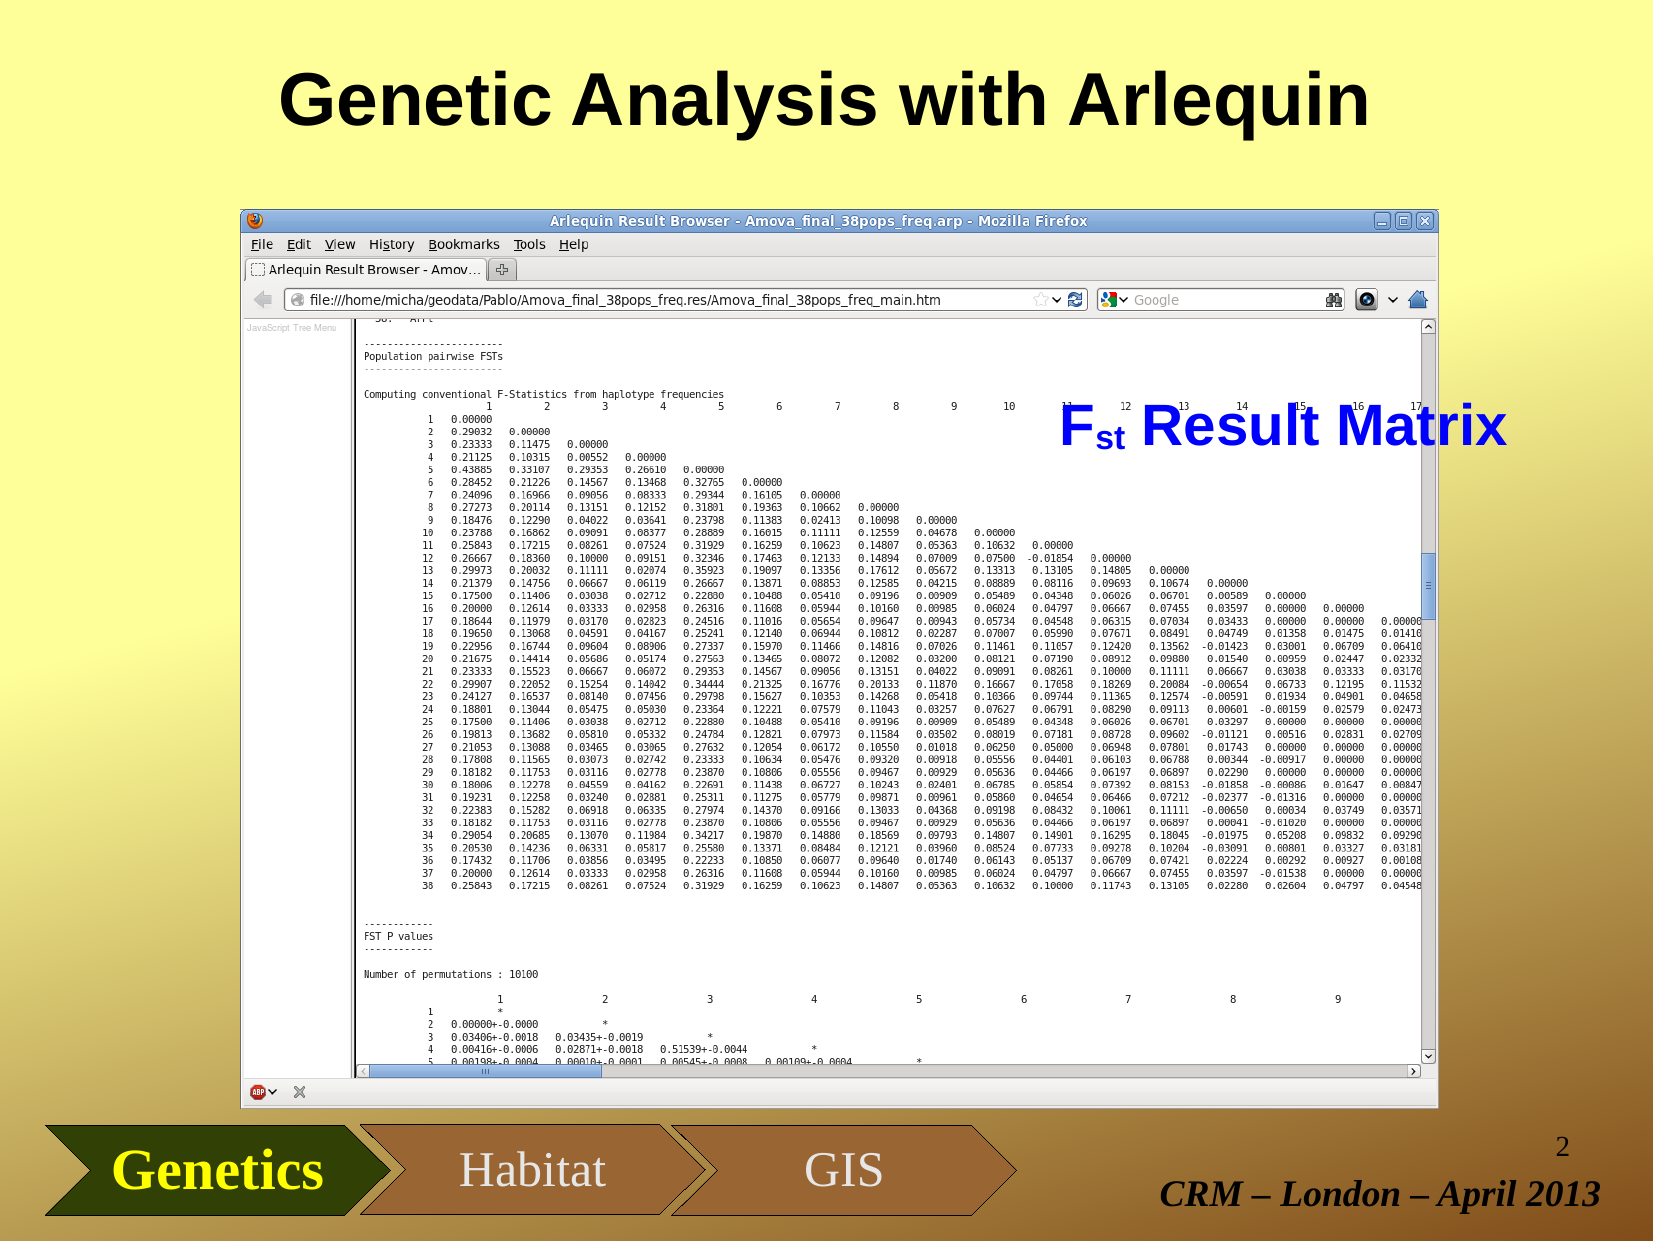

# Genetic Analysis with Arlequin
Fst Result Matrix